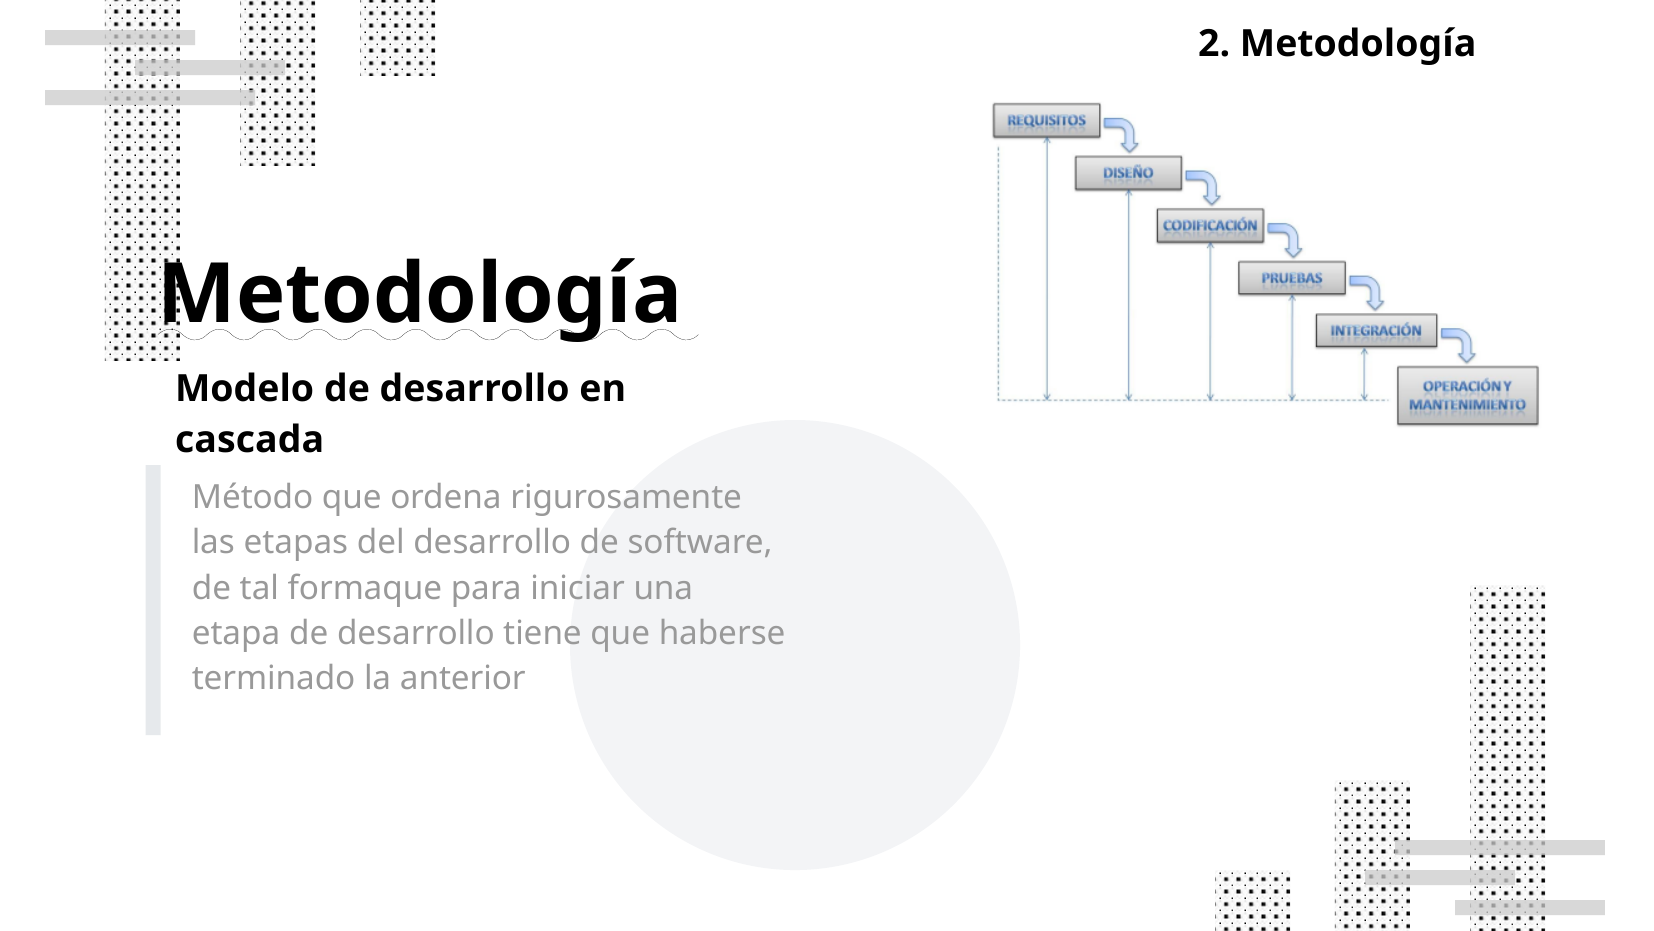

2. Metodología
Metodología
Modelo de desarrollo en cascada
Método que ordena rigurosamente
las etapas del desarrollo de software,
de tal formaque para iniciar una
etapa de desarrollo tiene que haberse
terminado la anterior